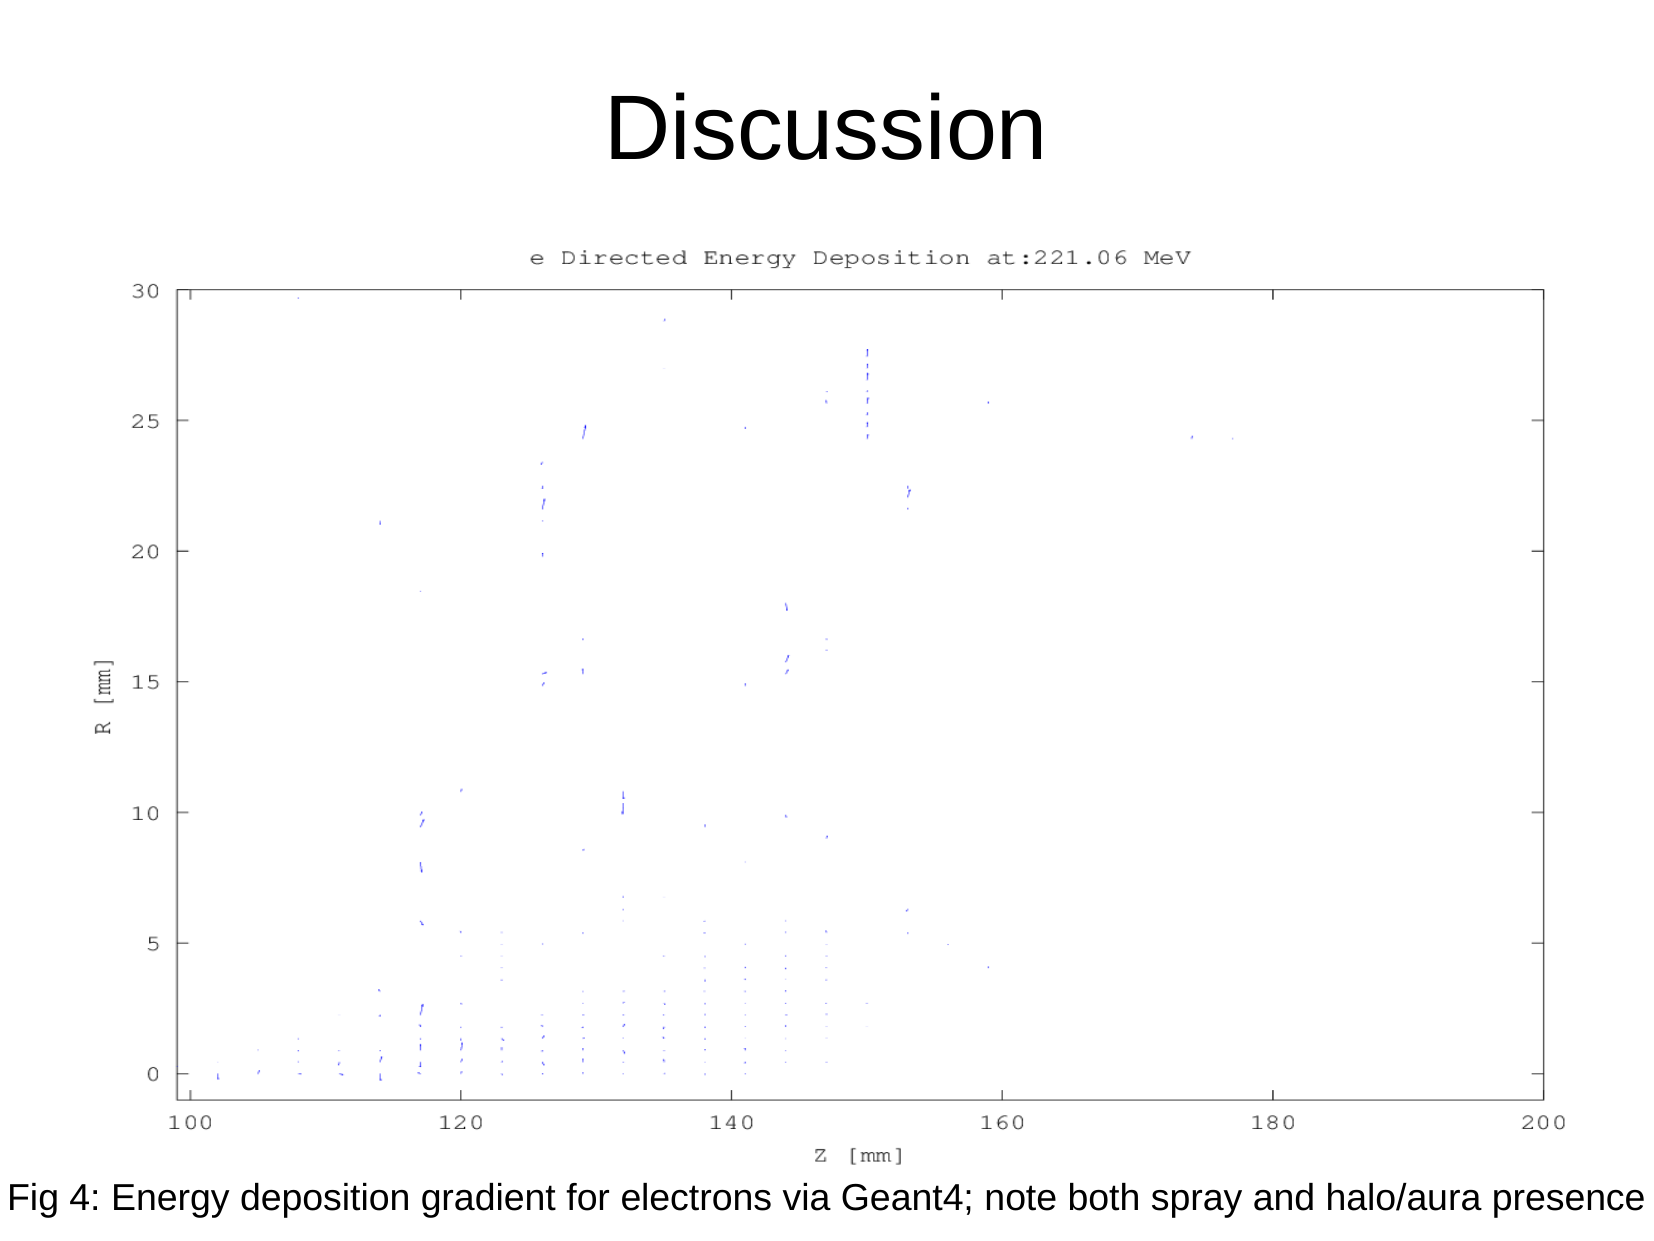

# Discussion
Fig 4: Energy deposition gradient for electrons via Geant4; note both spray and halo/aura presence